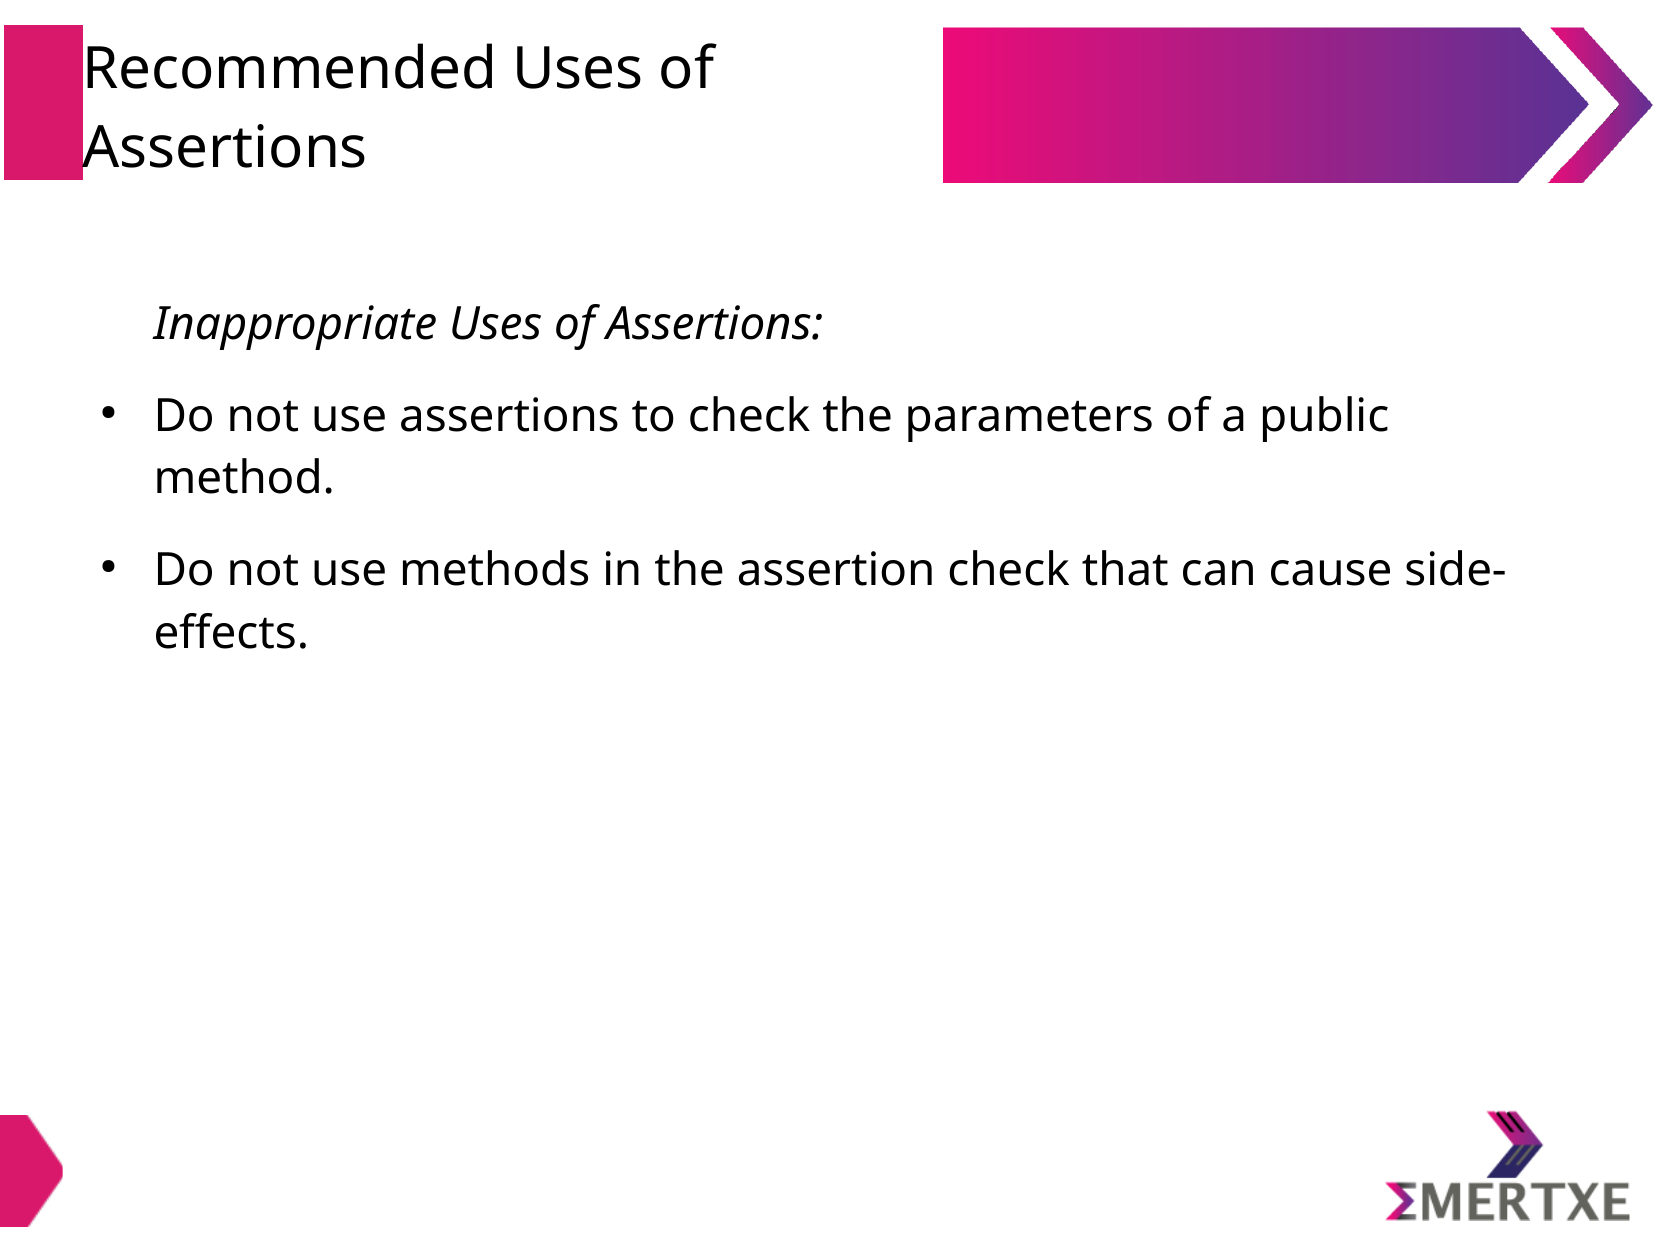

# Recommended Uses of Assertions
Inappropriate Uses of Assertions:
Do not use assertions to check the parameters of a public method.
Do not use methods in the assertion check that can cause side-effects.